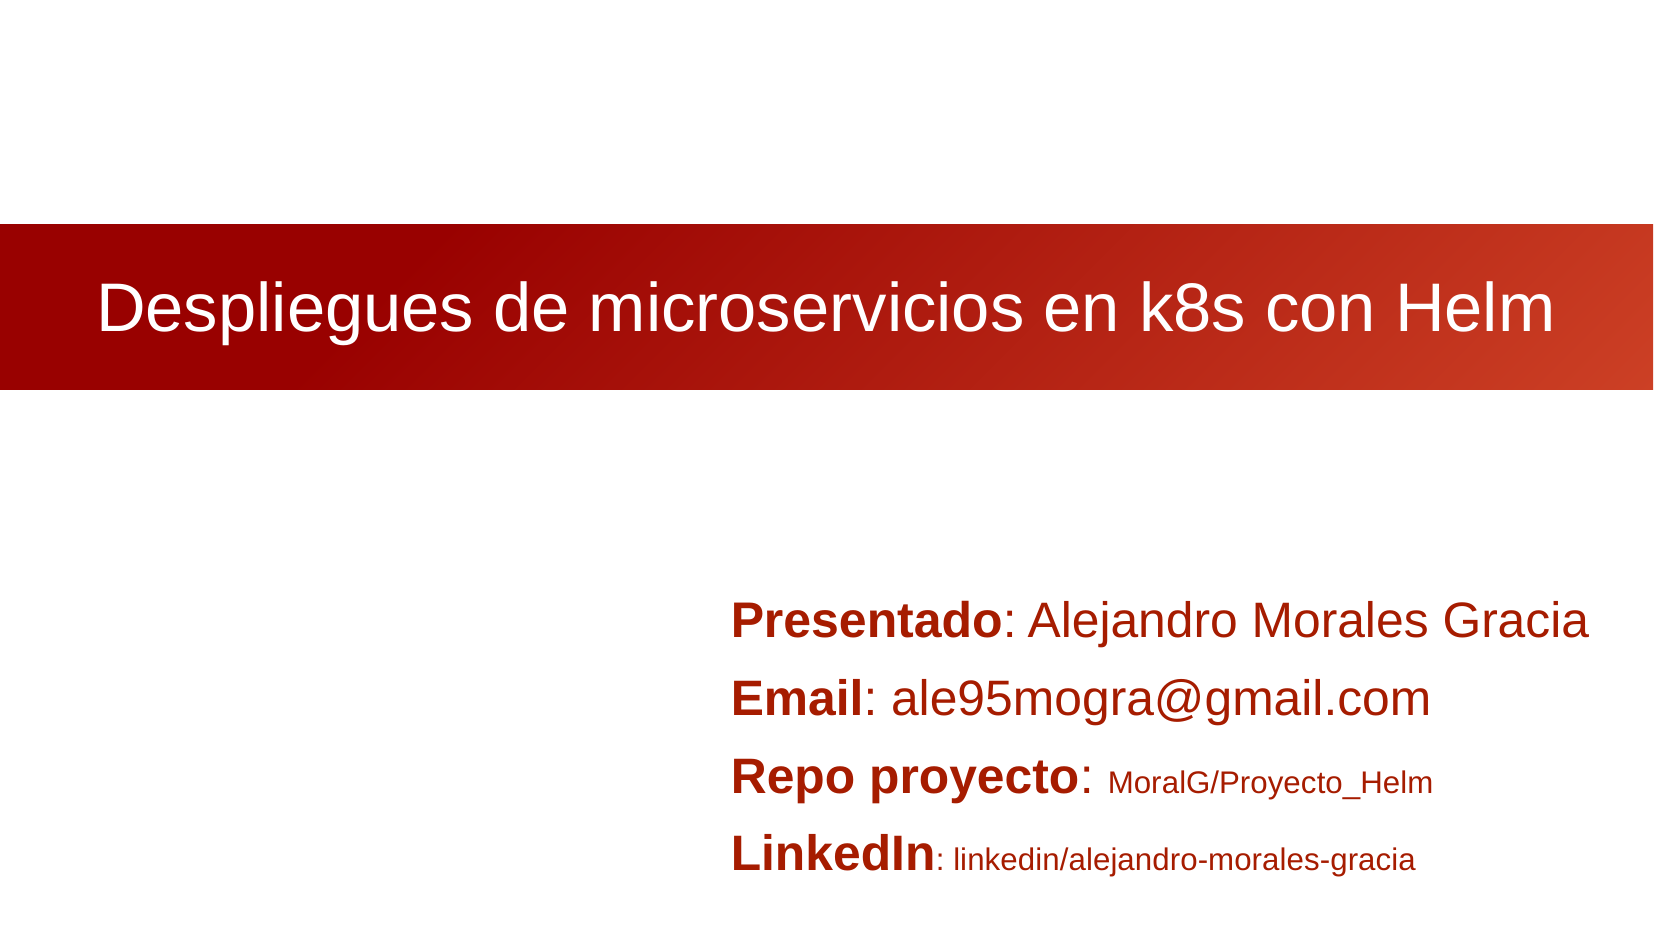

# Despliegues de microservicios en k8s con Helm
Presentado: Alejandro Morales Gracia
Email: ale95mogra@gmail.com
Repo proyecto: MoralG/Proyecto_Helm
LinkedIn: linkedin/alejandro-morales-gracia